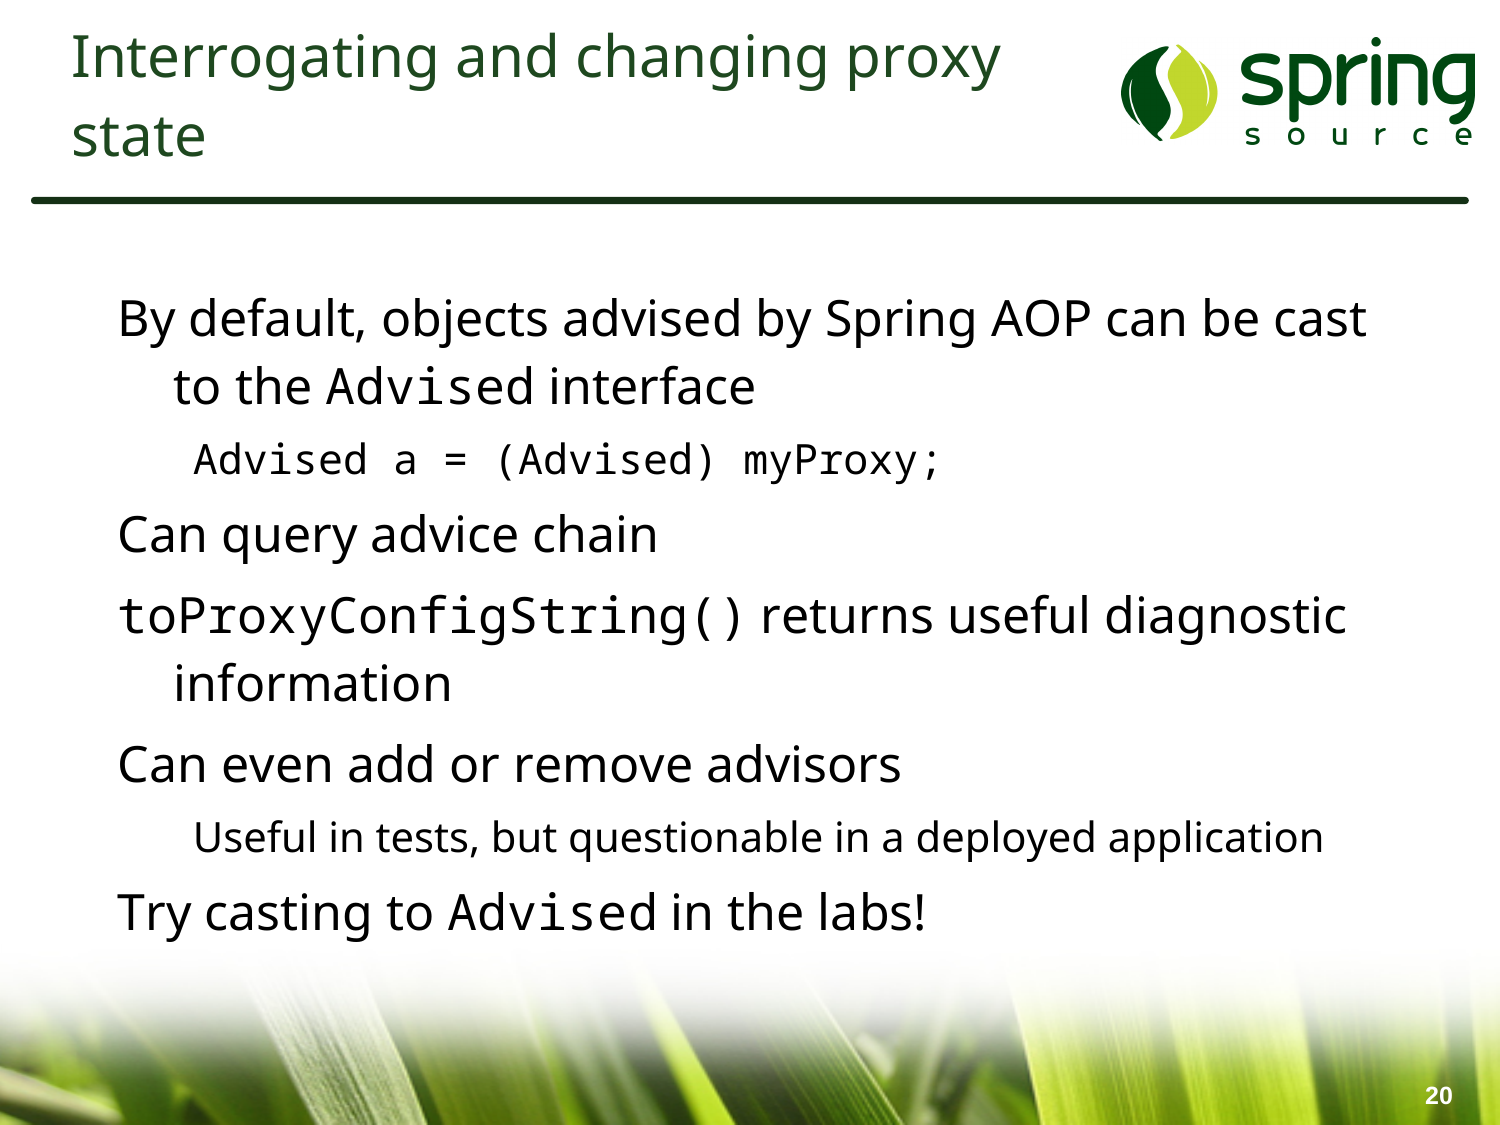

# Interrogating and changing proxy state
By default, objects advised by Spring AOP can be cast to the Advised interface
Advised a = (Advised) myProxy;
Can query advice chain
toProxyConfigString() returns useful diagnostic information
Can even add or remove advisors
Useful in tests, but questionable in a deployed application
Try casting to Advised in the labs!